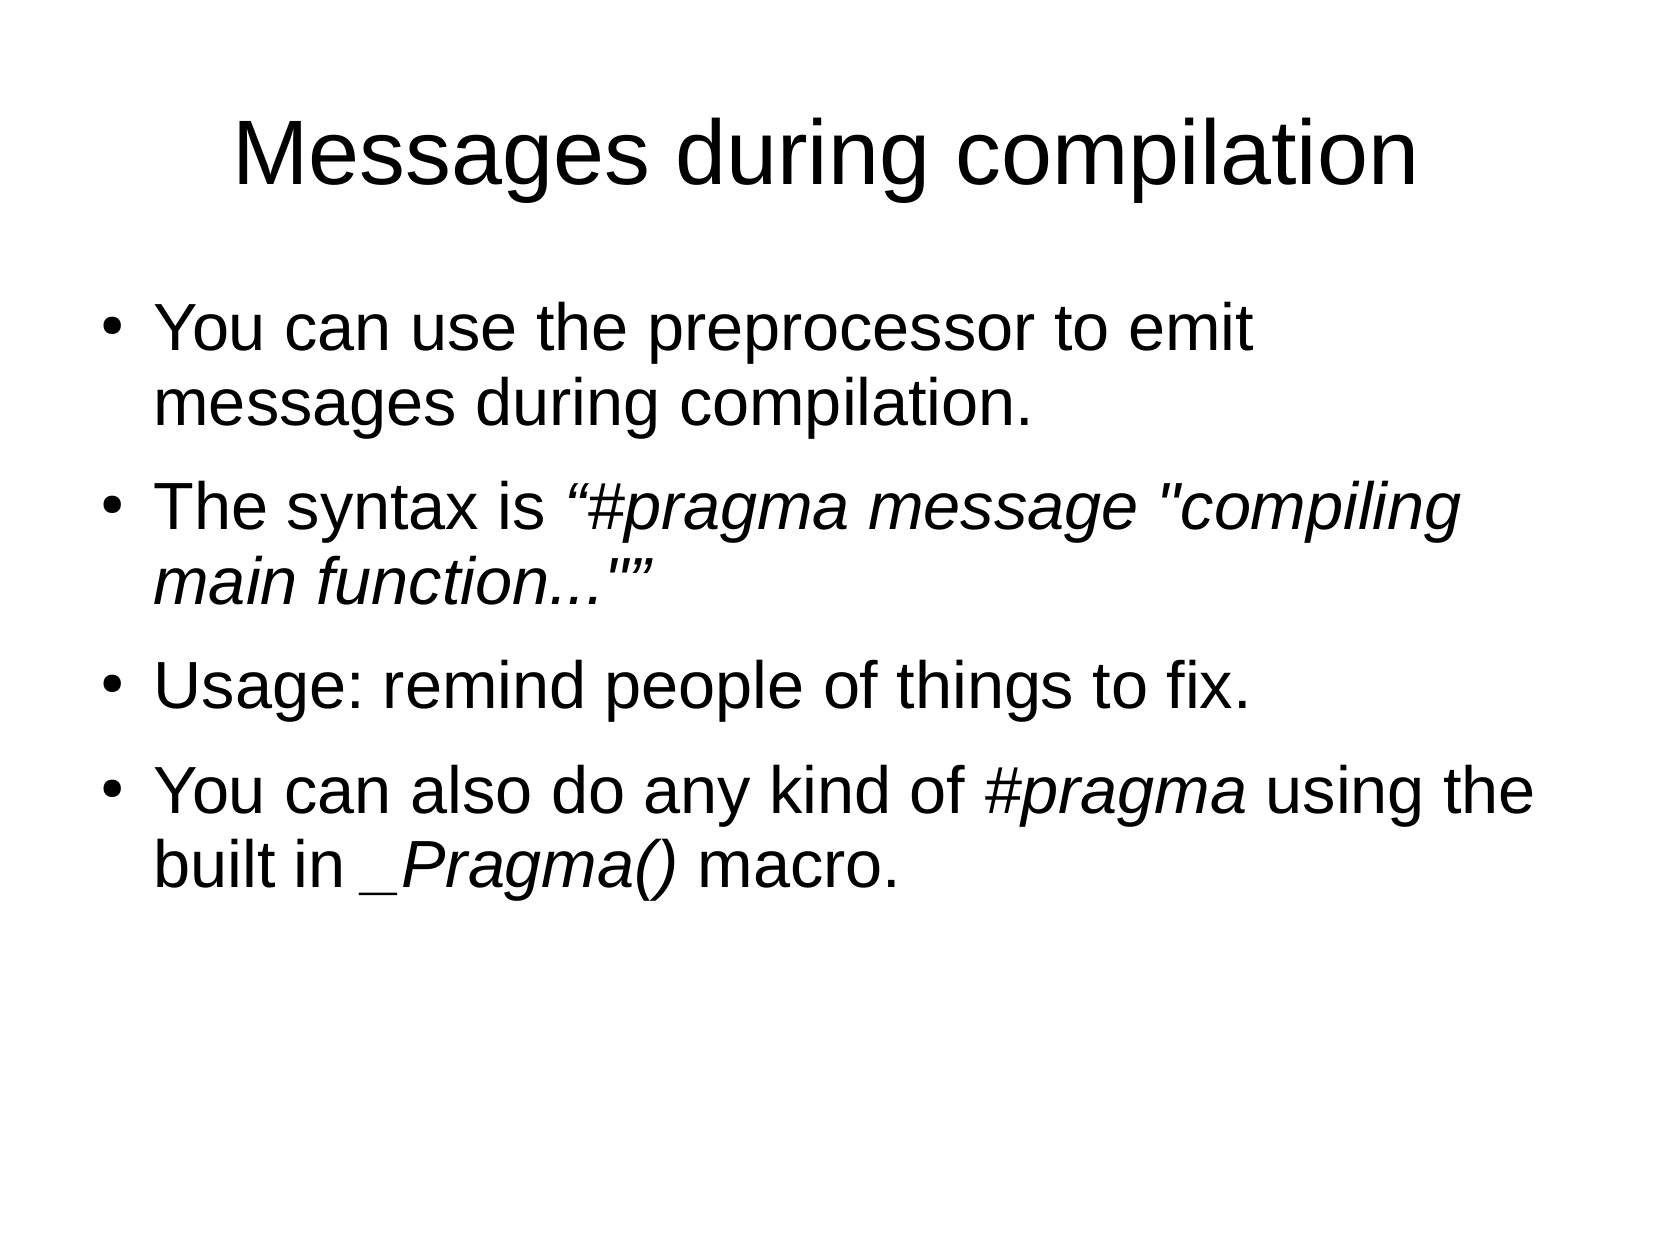

# Messages during compilation
You can use the preprocessor to emit messages during compilation.
The syntax is “#pragma message "compiling main function..."”
Usage: remind people of things to fix.
You can also do any kind of #pragma using the built in _Pragma() macro.